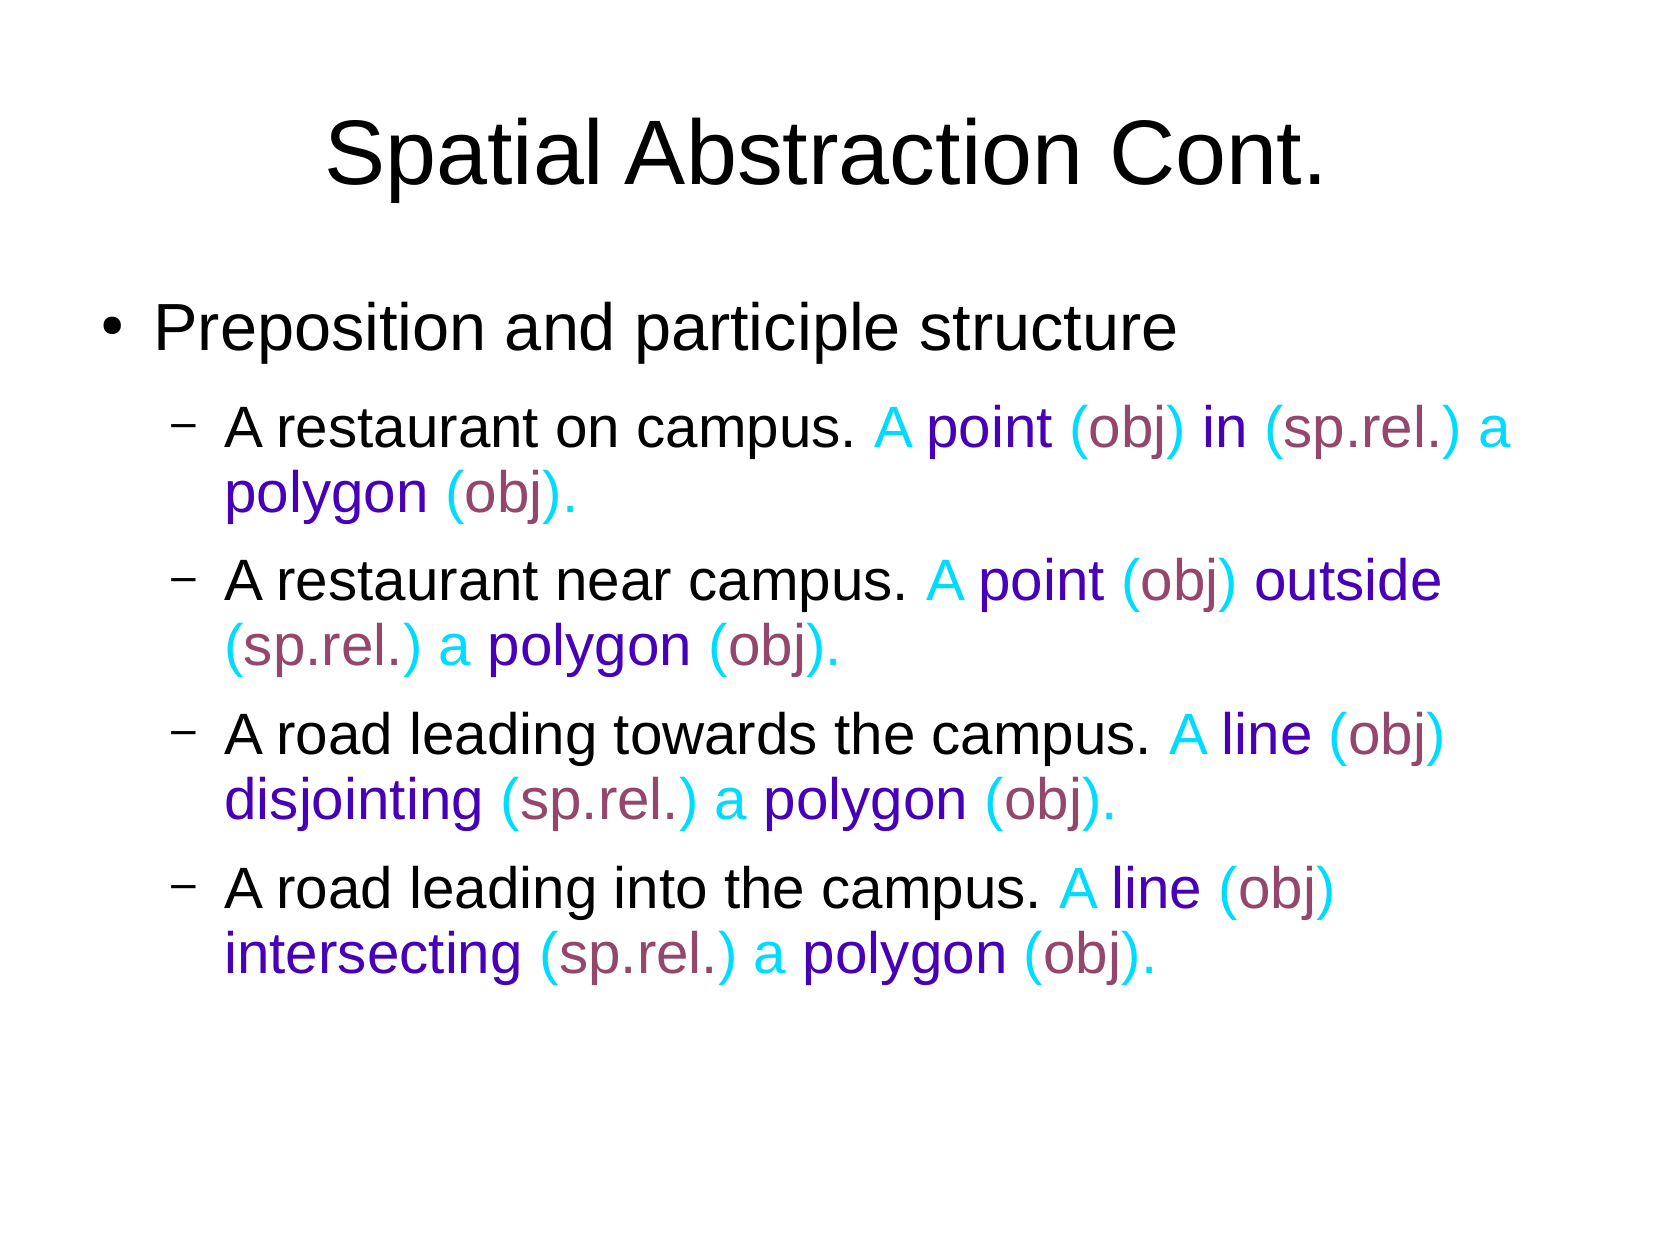

# Spatial Abstraction Cont.
Preposition and participle structure
A restaurant on campus. A point (obj) in (sp.rel.) a polygon (obj).
A restaurant near campus. A point (obj) outside (sp.rel.) a polygon (obj).
A road leading towards the campus. A line (obj) disjointing (sp.rel.) a polygon (obj).
A road leading into the campus. A line (obj) intersecting (sp.rel.) a polygon (obj).